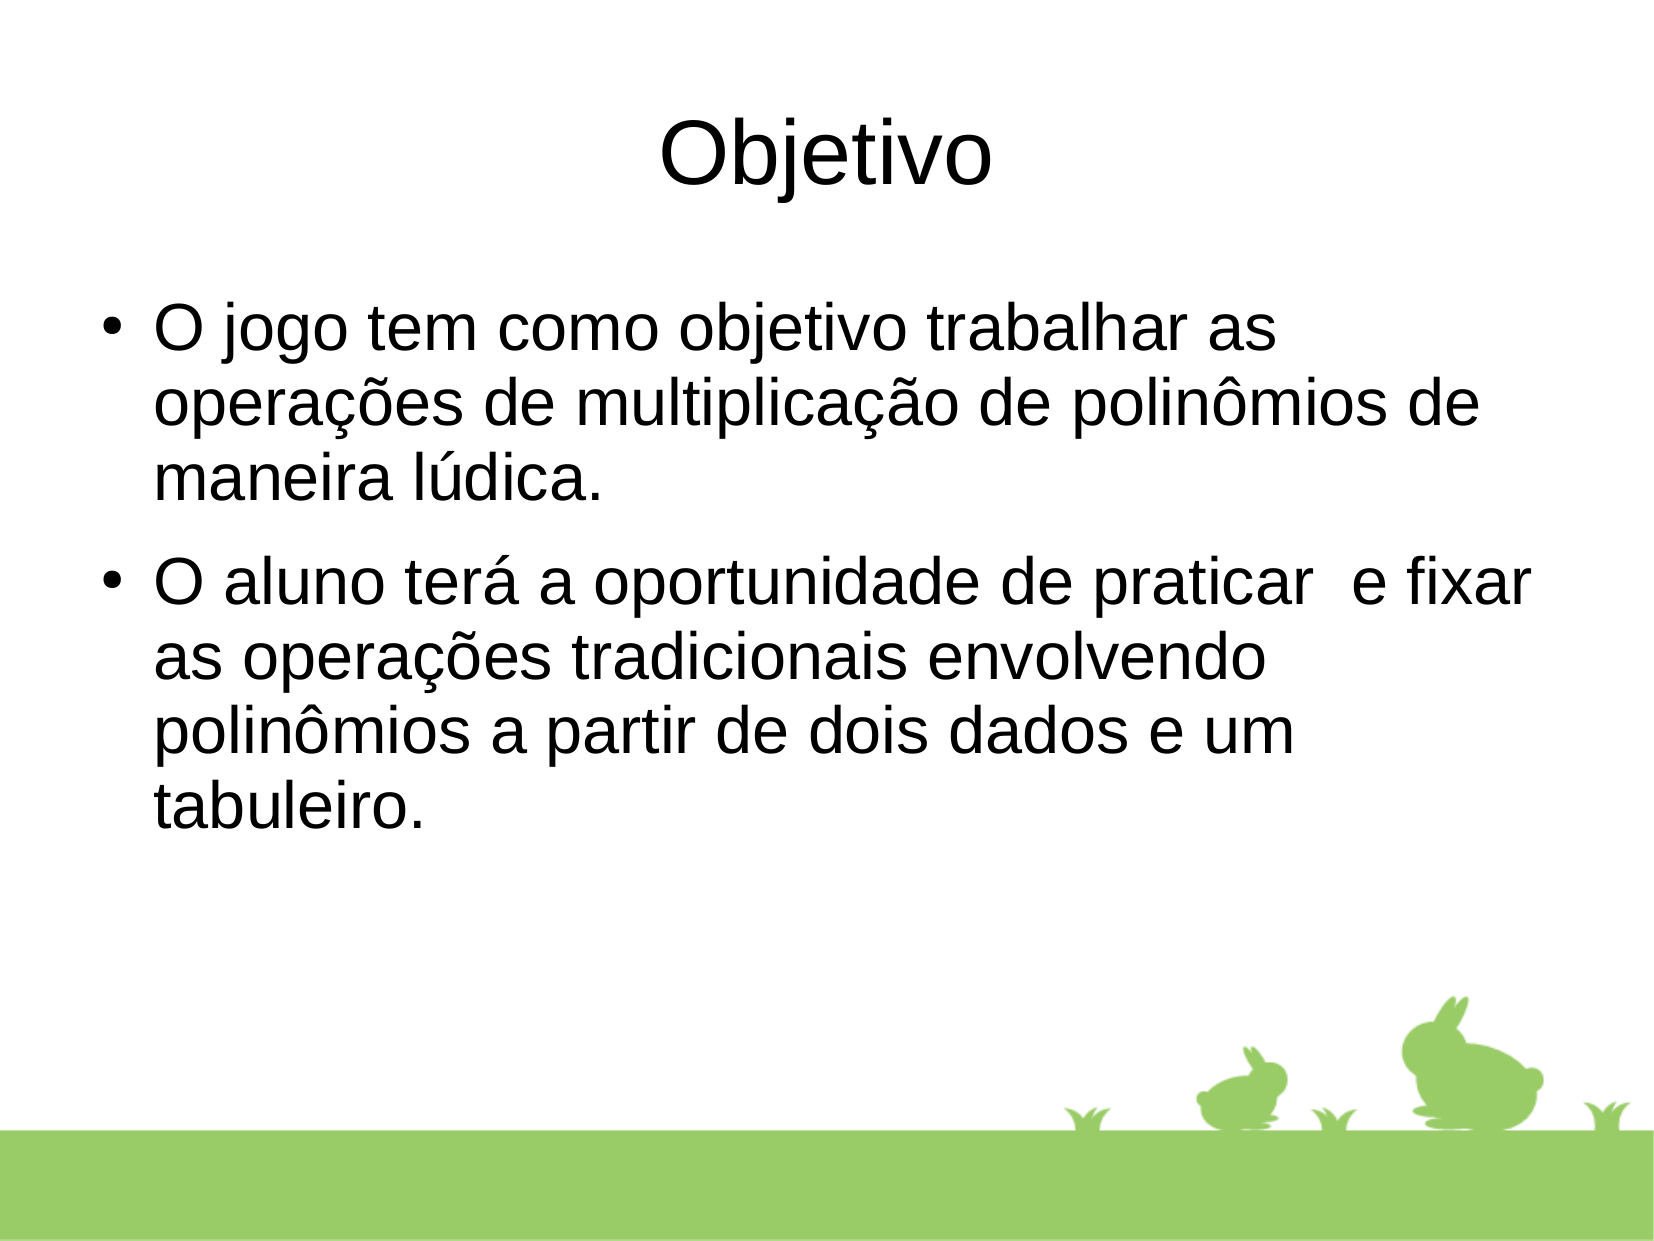

# Objetivo
O jogo tem como objetivo trabalhar as operações de multiplicação de polinômios de maneira lúdica.
O aluno terá a oportunidade de praticar e fixar as operações tradicionais envolvendo polinômios a partir de dois dados e um tabuleiro.